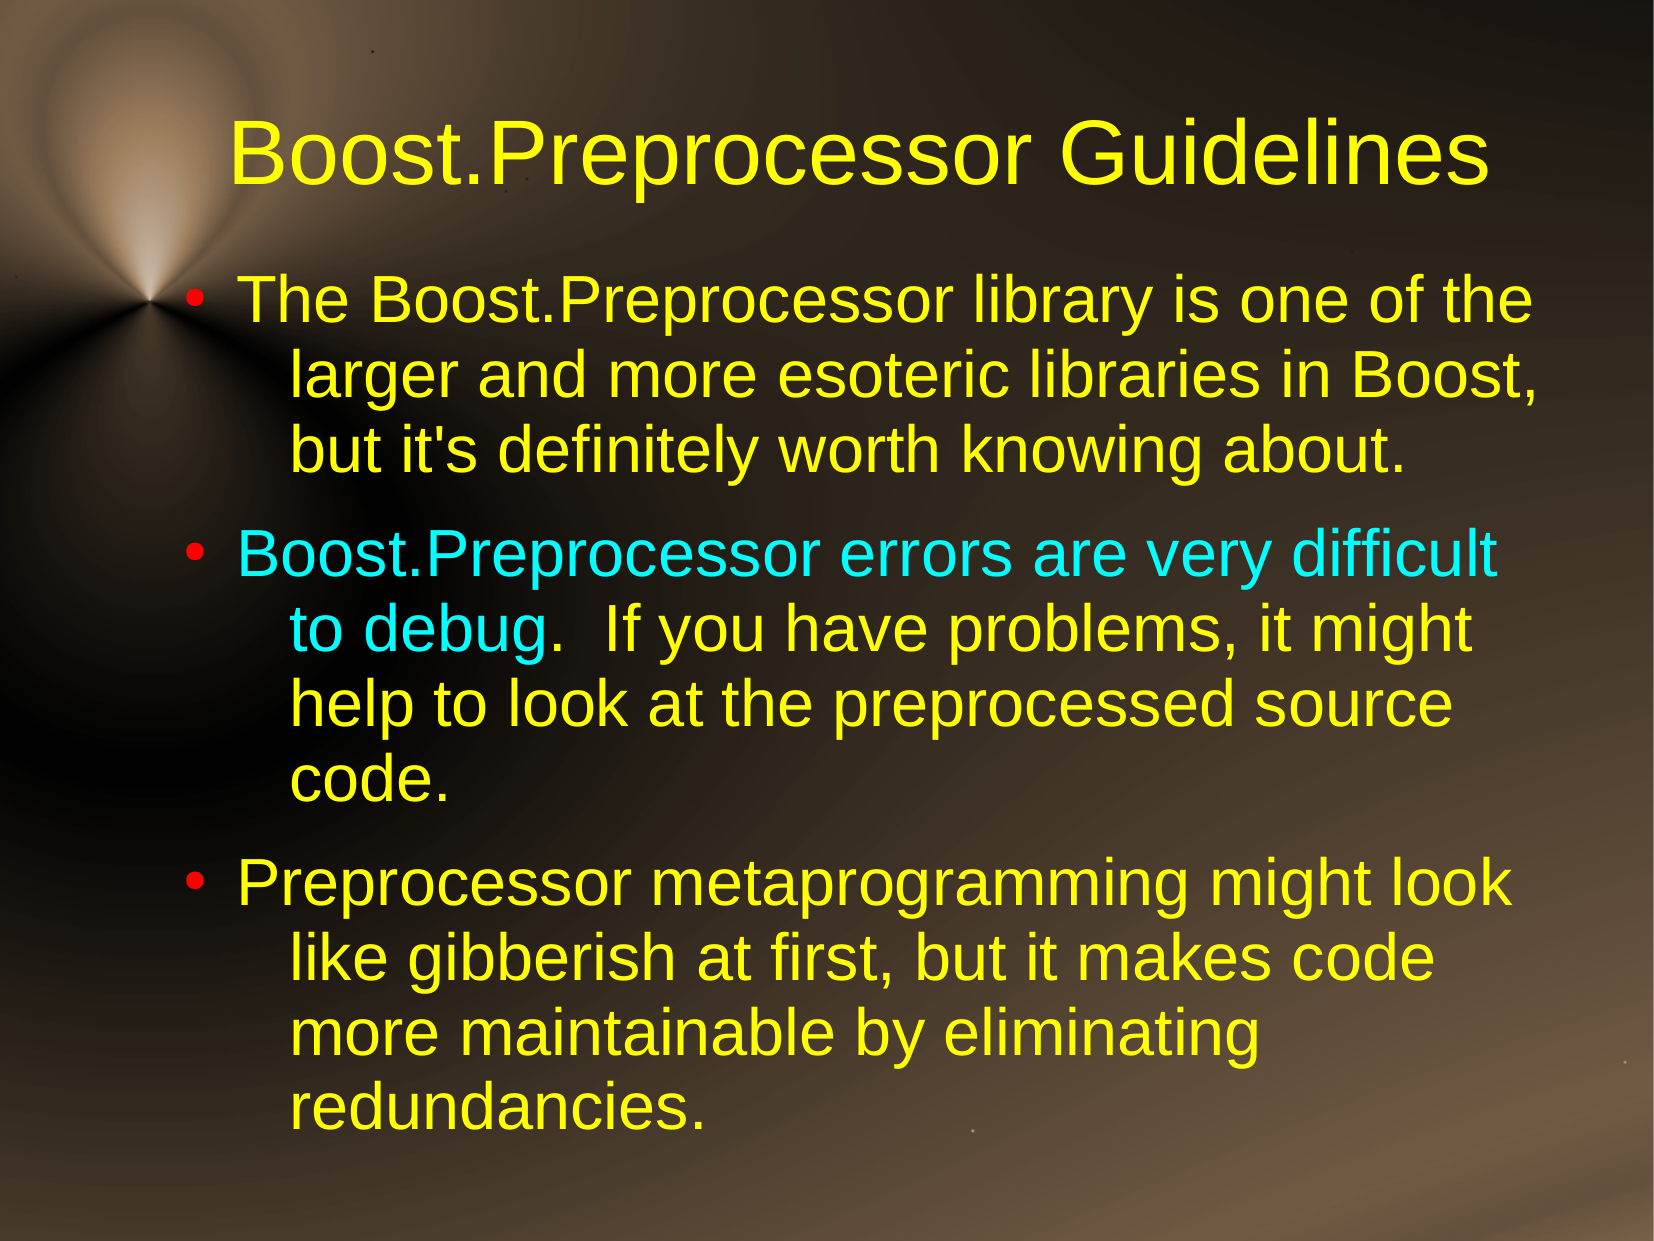

# Boost.Preprocessor Guidelines
The Boost.Preprocessor library is one of the larger and more esoteric libraries in Boost, but it's definitely worth knowing about.
Boost.Preprocessor errors are very difficult to debug. If you have problems, it might help to look at the preprocessed source code.
Preprocessor metaprogramming might look like gibberish at first, but it makes code more maintainable by eliminating redundancies.